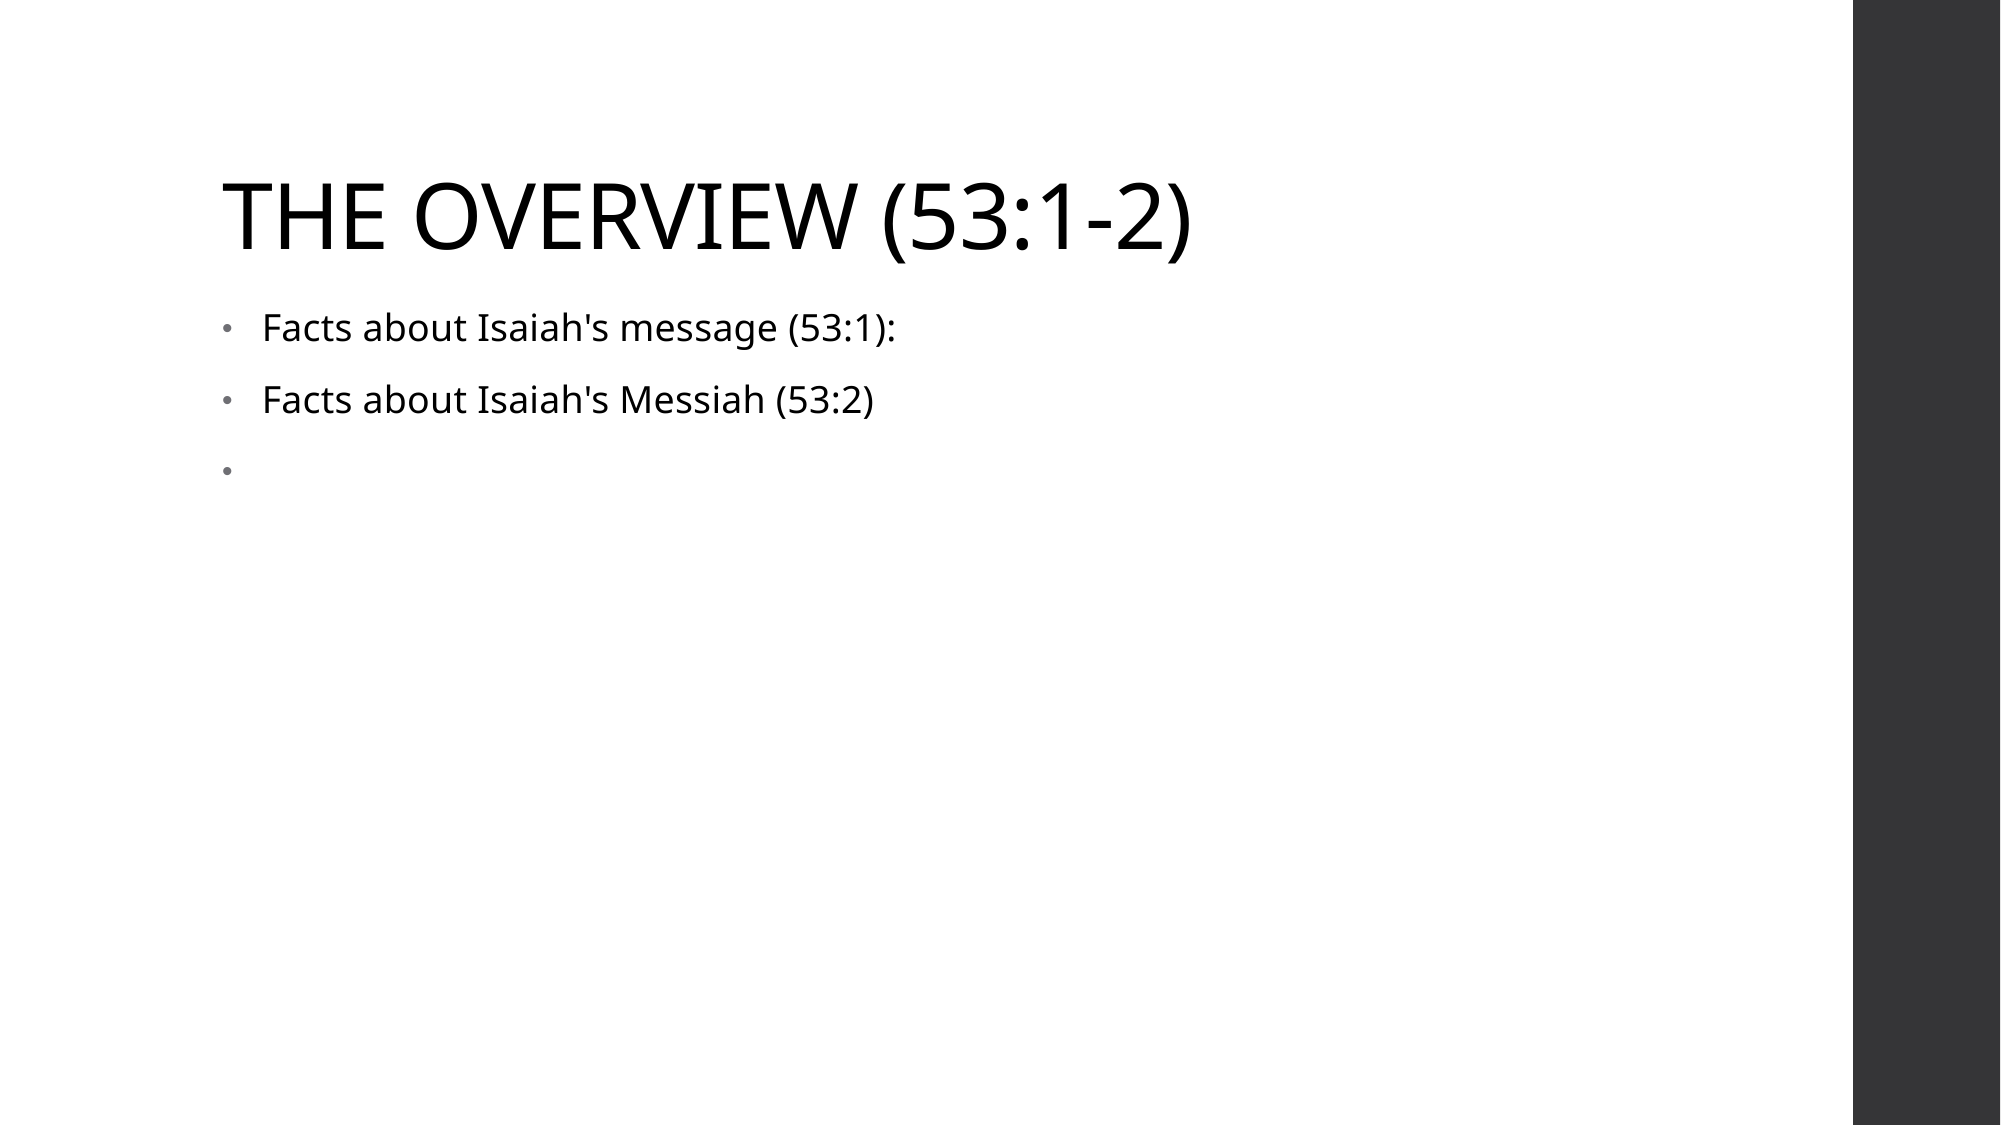

# THE OVERVIEW (53:1-2)
 Facts about Isaiah's message (53:1):
 Facts about Isaiah's Messiah (53:2)